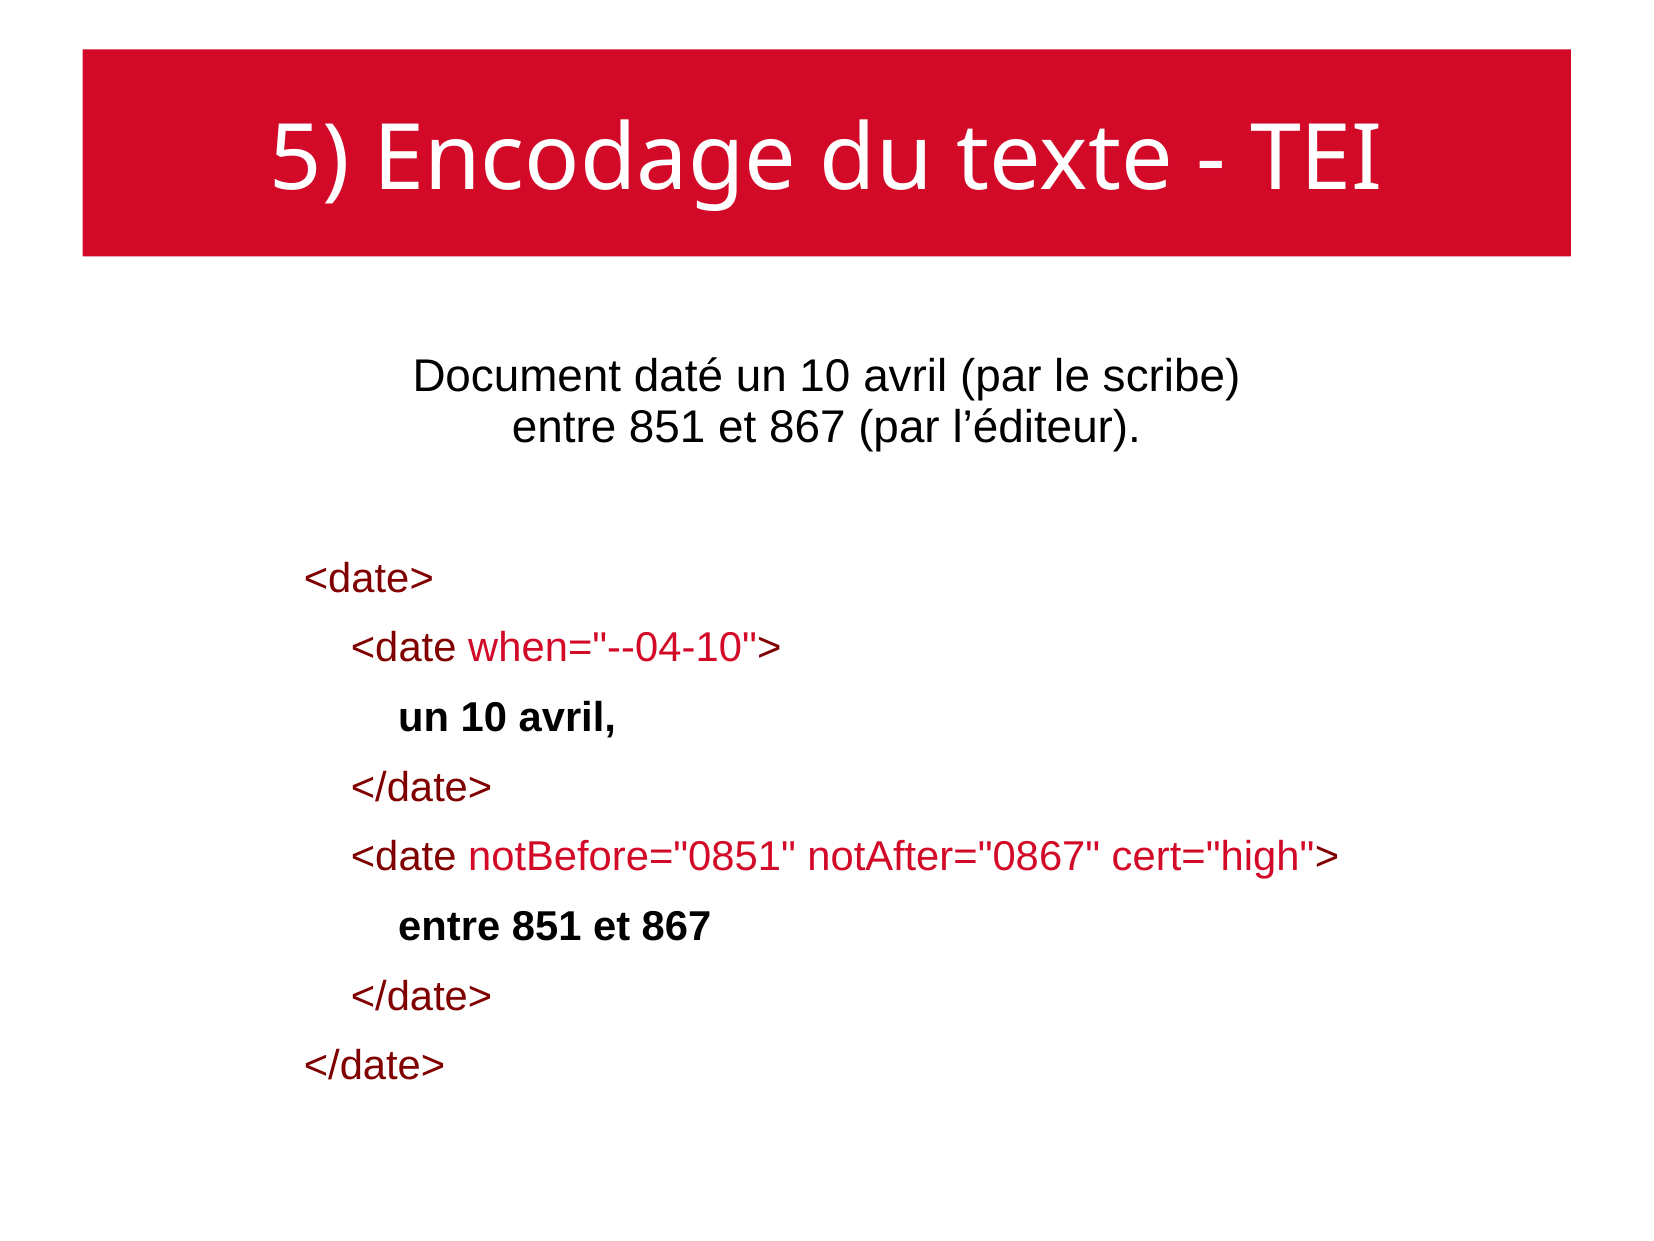

# 5) Encodage du texte - TEI
Document daté un 10 avril (par le scribe)
entre 851 et 867 (par l’éditeur).
<date>
<date when="--04-10">
un 10 avril,
</date>
<date notBefore="0851" notAfter="0867" cert="high">
entre 851 et 867
</date>
</date>